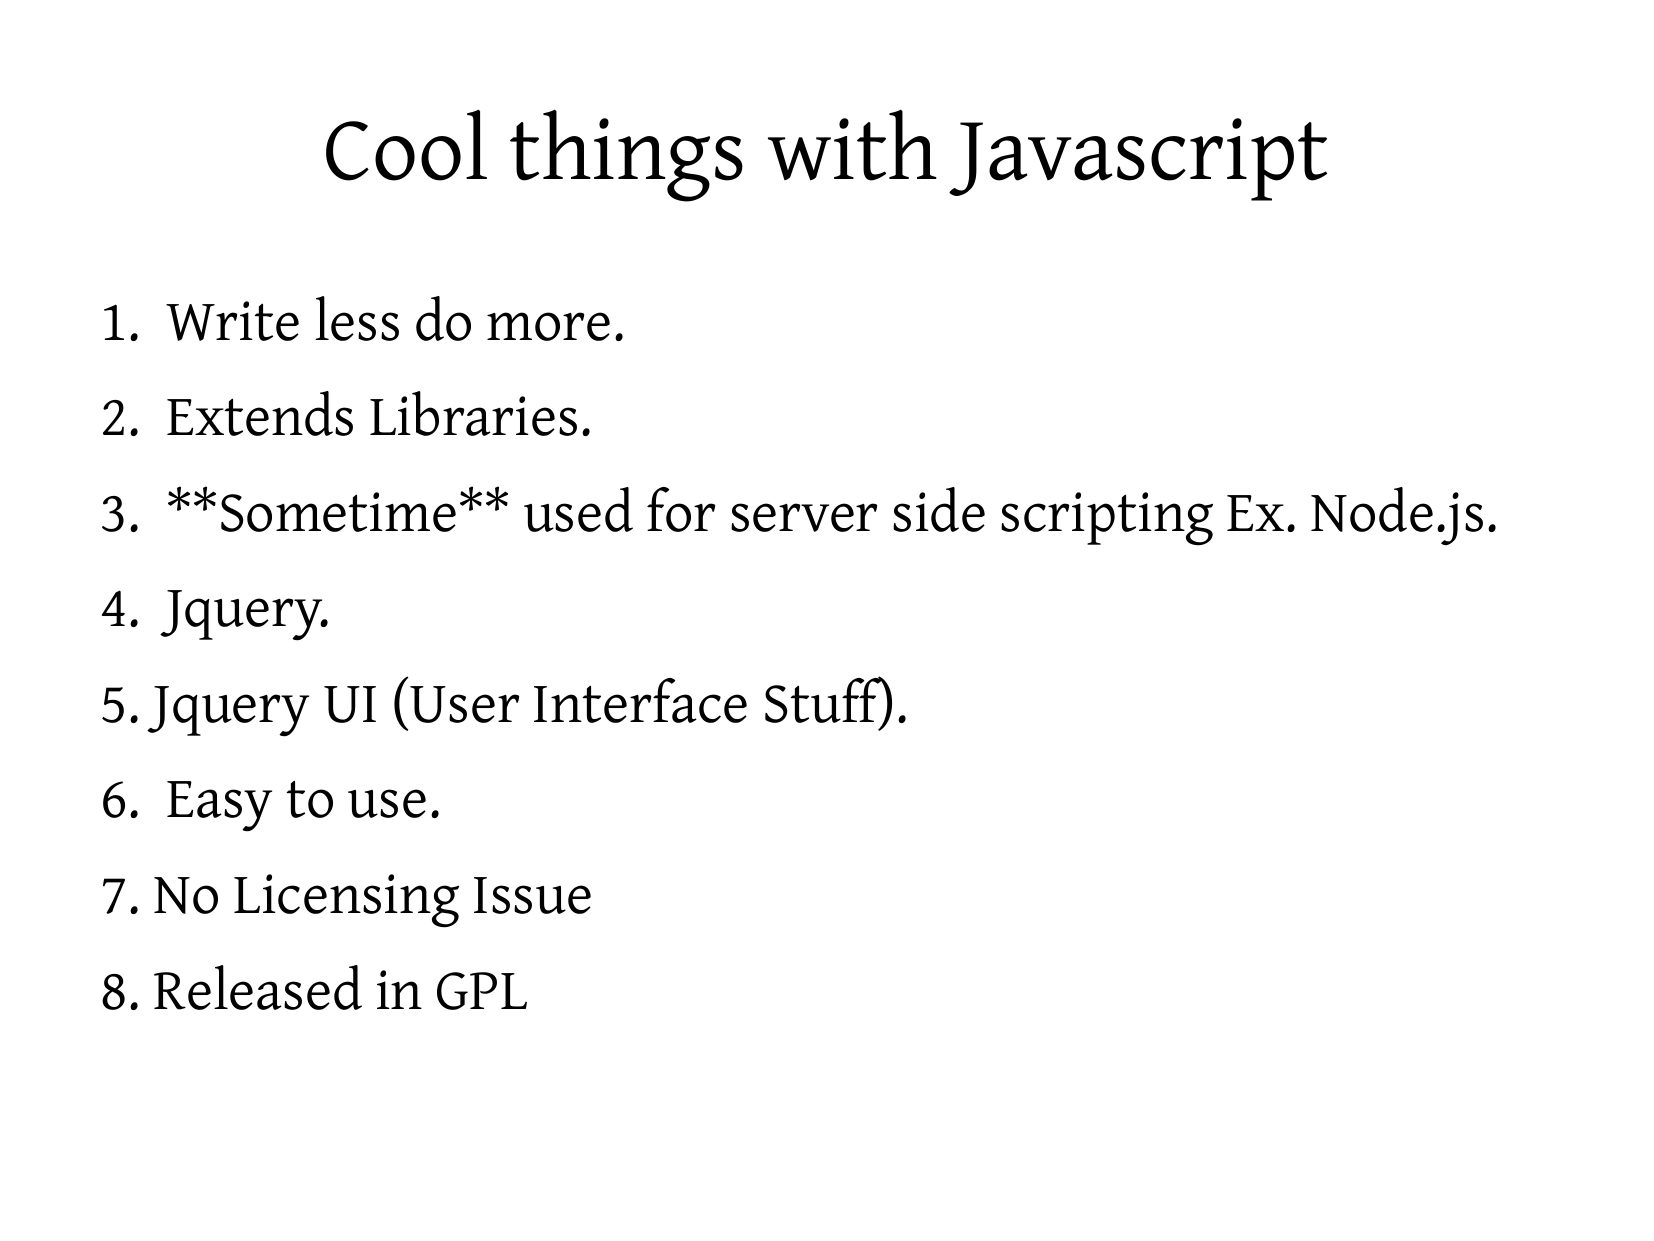

# Cool things with Javascript
 Write less do more.
 Extends Libraries.
 **Sometime** used for server side scripting Ex. Node.js.
 Jquery.
Jquery UI (User Interface Stuff).
 Easy to use.
No Licensing Issue
Released in GPL